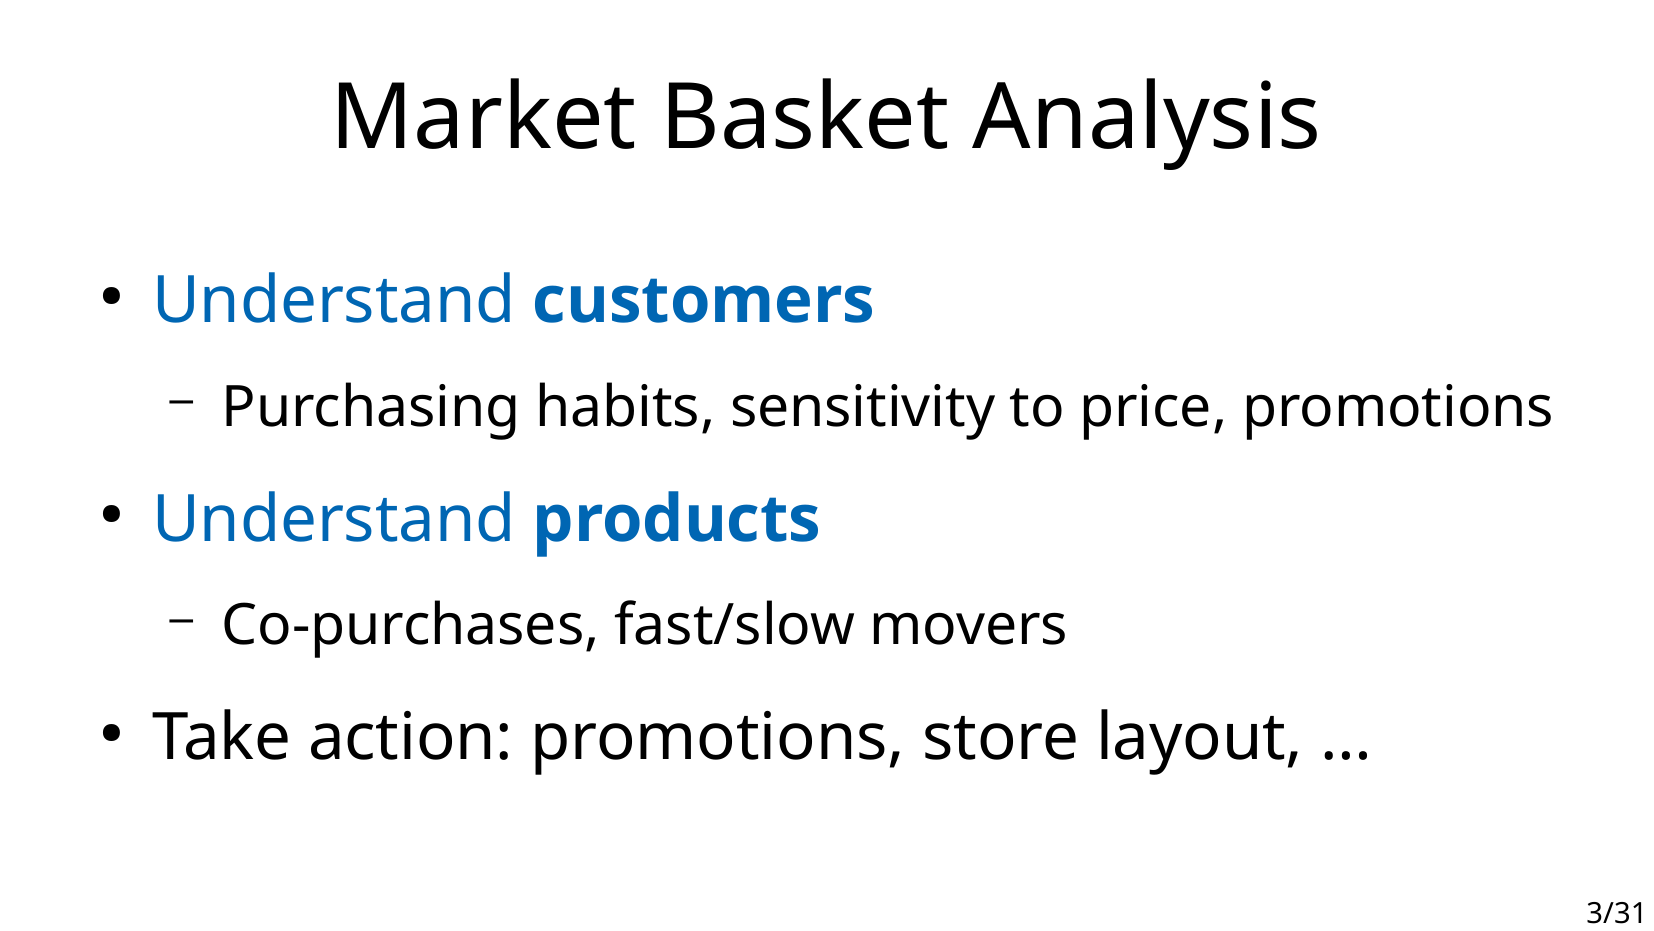

# Market Basket Analysis
Understand customers
Purchasing habits, sensitivity to price, promotions
Understand products
Co-purchases, fast/slow movers
Take action: promotions, store layout, …
3